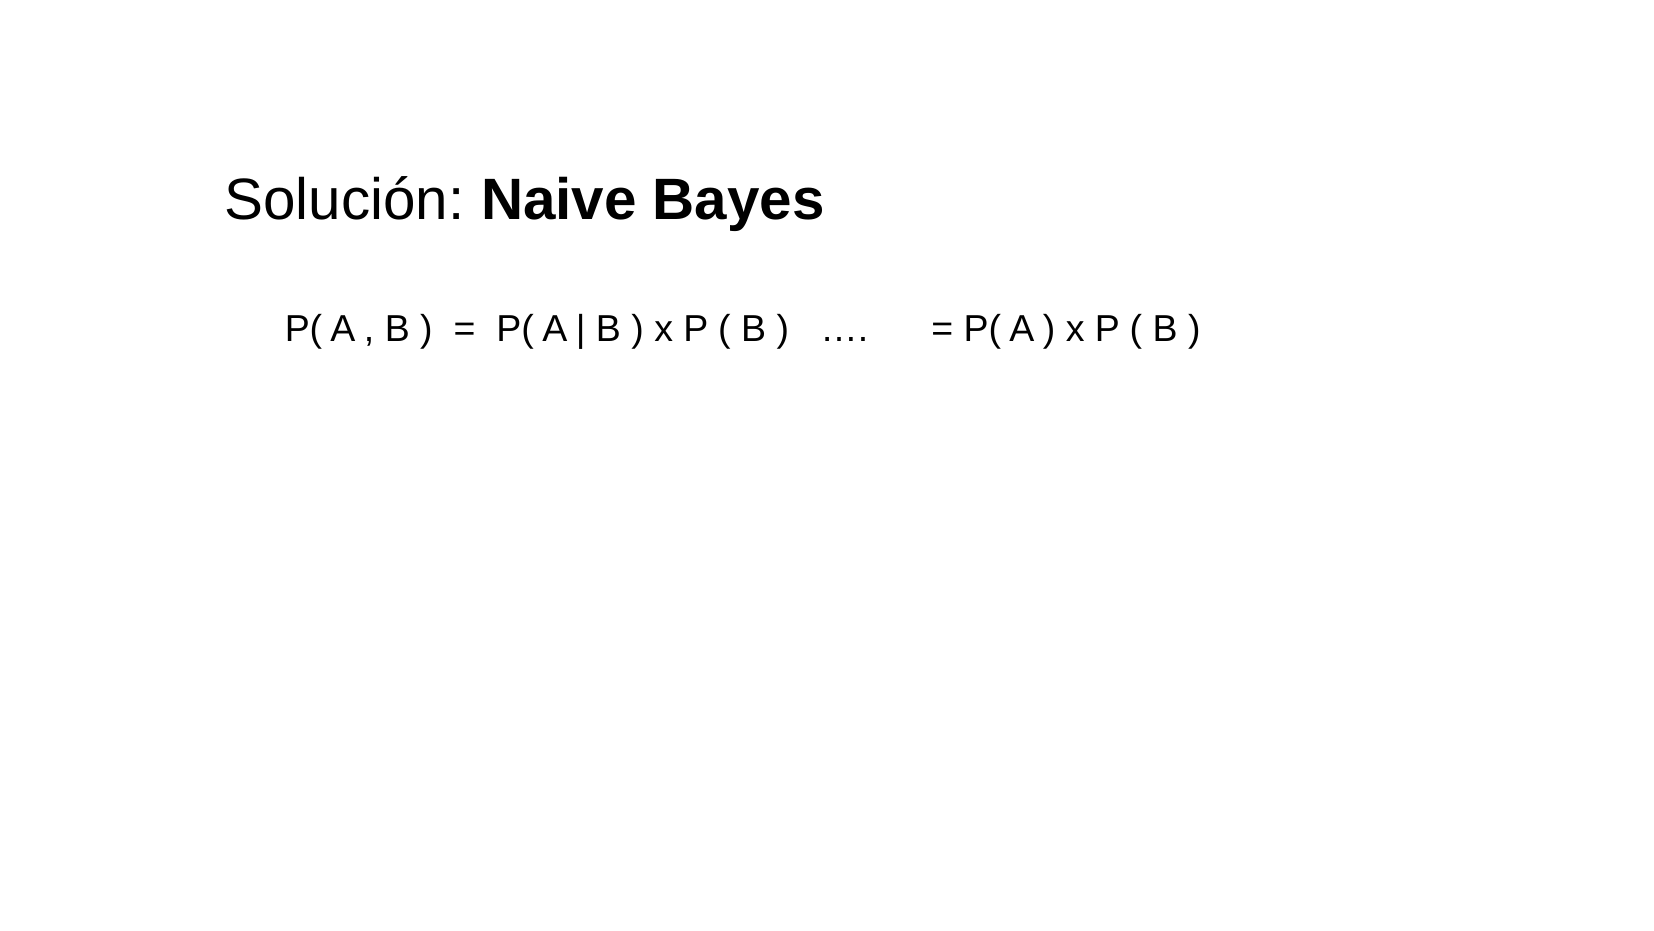

Solución: Naive Bayes
P( A , B ) = P( A | B ) x P ( B ) …. = P( A ) x P ( B )